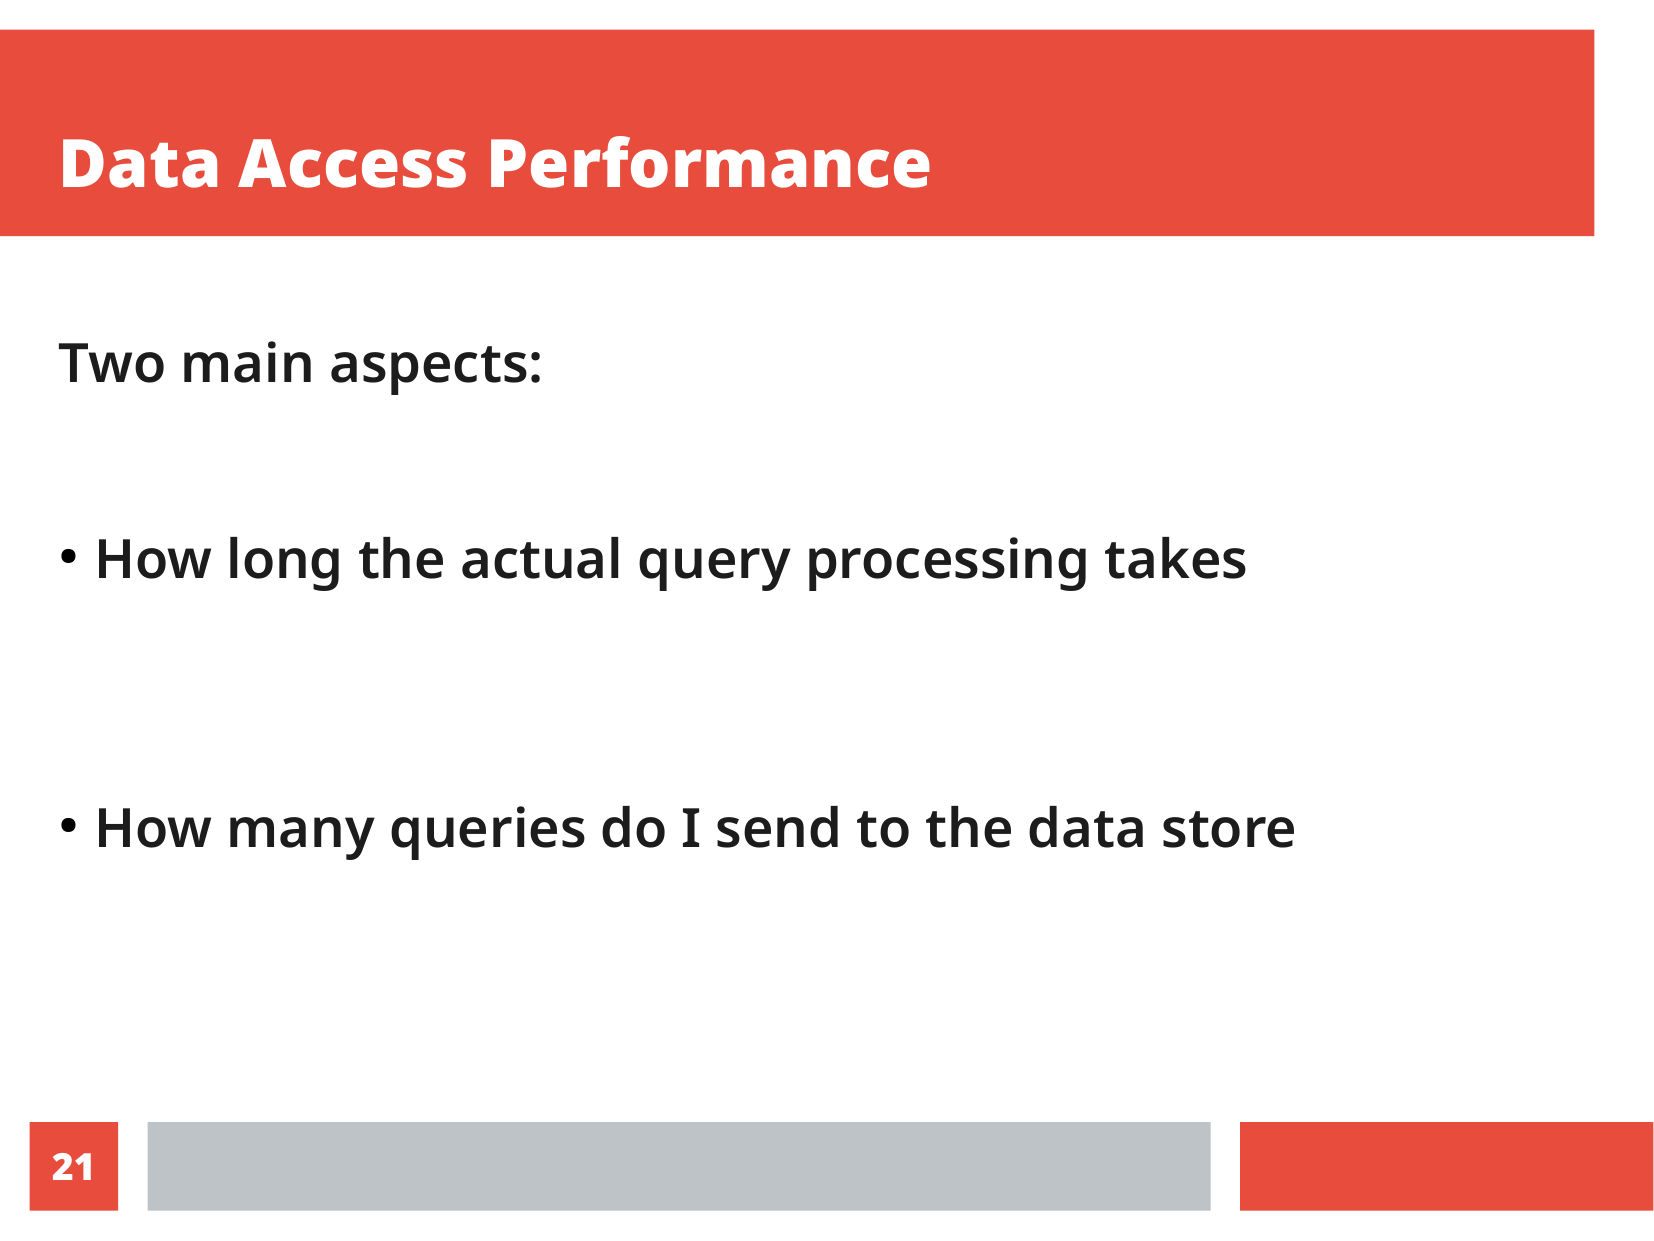

# Data Access Performance
Two main aspects:
How long the actual query processing takes
How many queries do I send to the data store
21